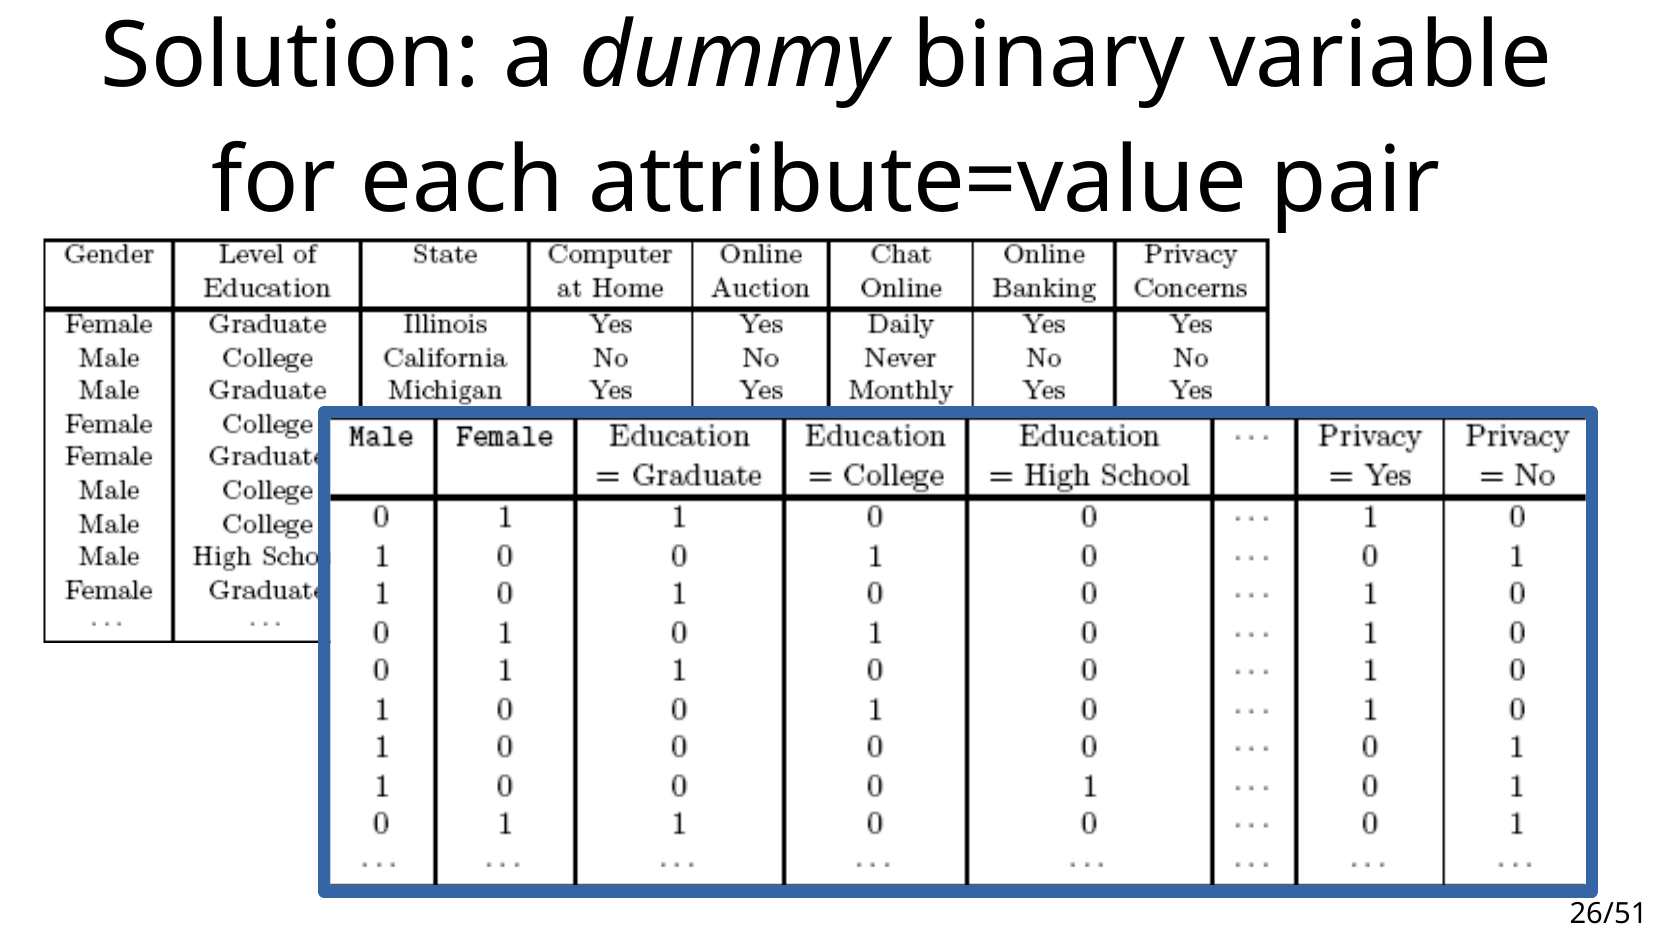

# Solution: a dummy binary variable for each attribute=value pair
26